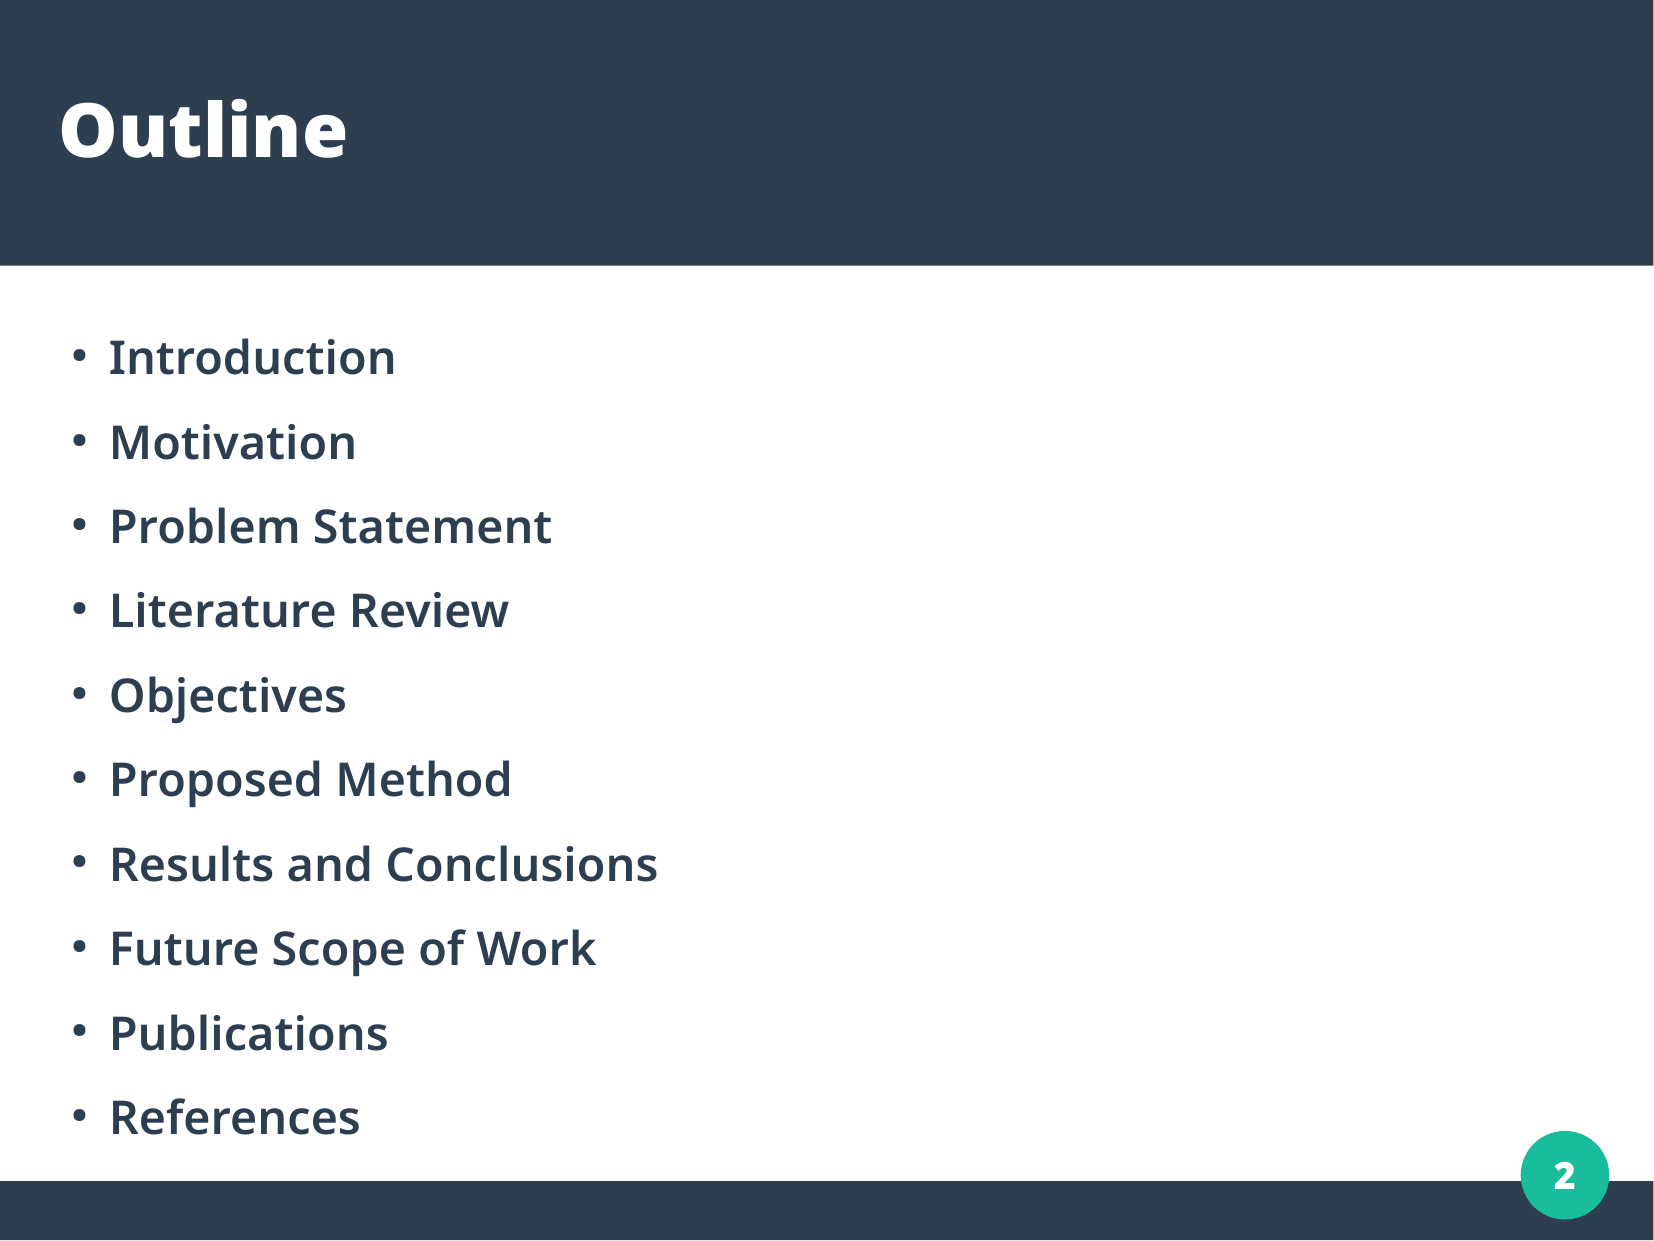

# Outline
Introduction
Motivation
Problem Statement
Literature Review
Objectives
Proposed Method
Results and Conclusions
Future Scope of Work
Publications
References
2